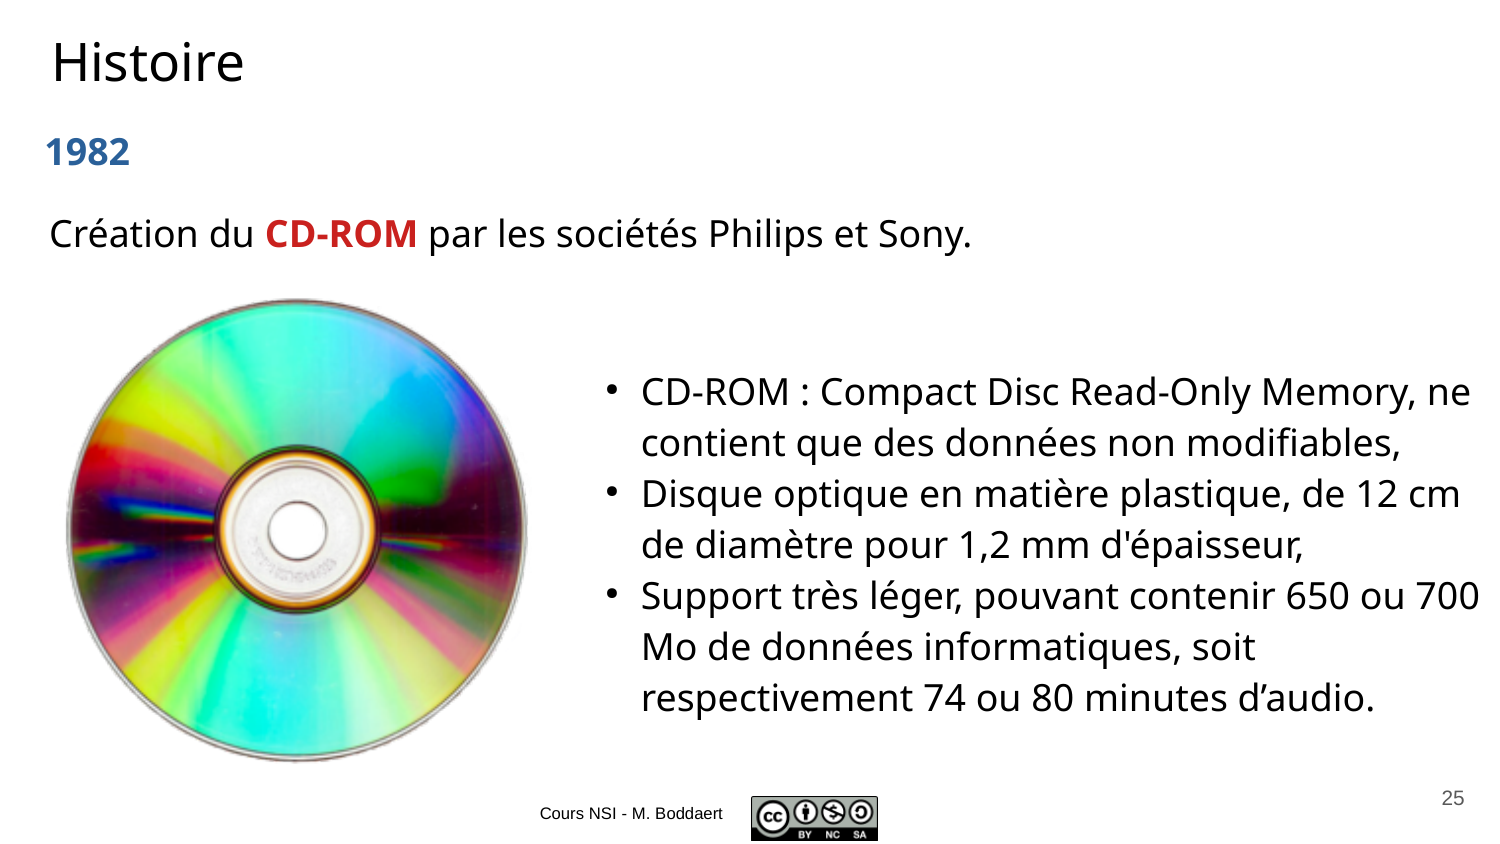

# Histoire
1982
Création du CD-ROM par les sociétés Philips et Sony.
CD-ROM : Compact Disc Read-Only Memory, ne contient que des données non modifiables,
Disque optique en matière plastique, de 12 cm de diamètre pour 1,2 mm d'épaisseur,
Support très léger, pouvant contenir 650 ou 700 Mo de données informatiques, soit respectivement 74 ou 80 minutes d’audio.